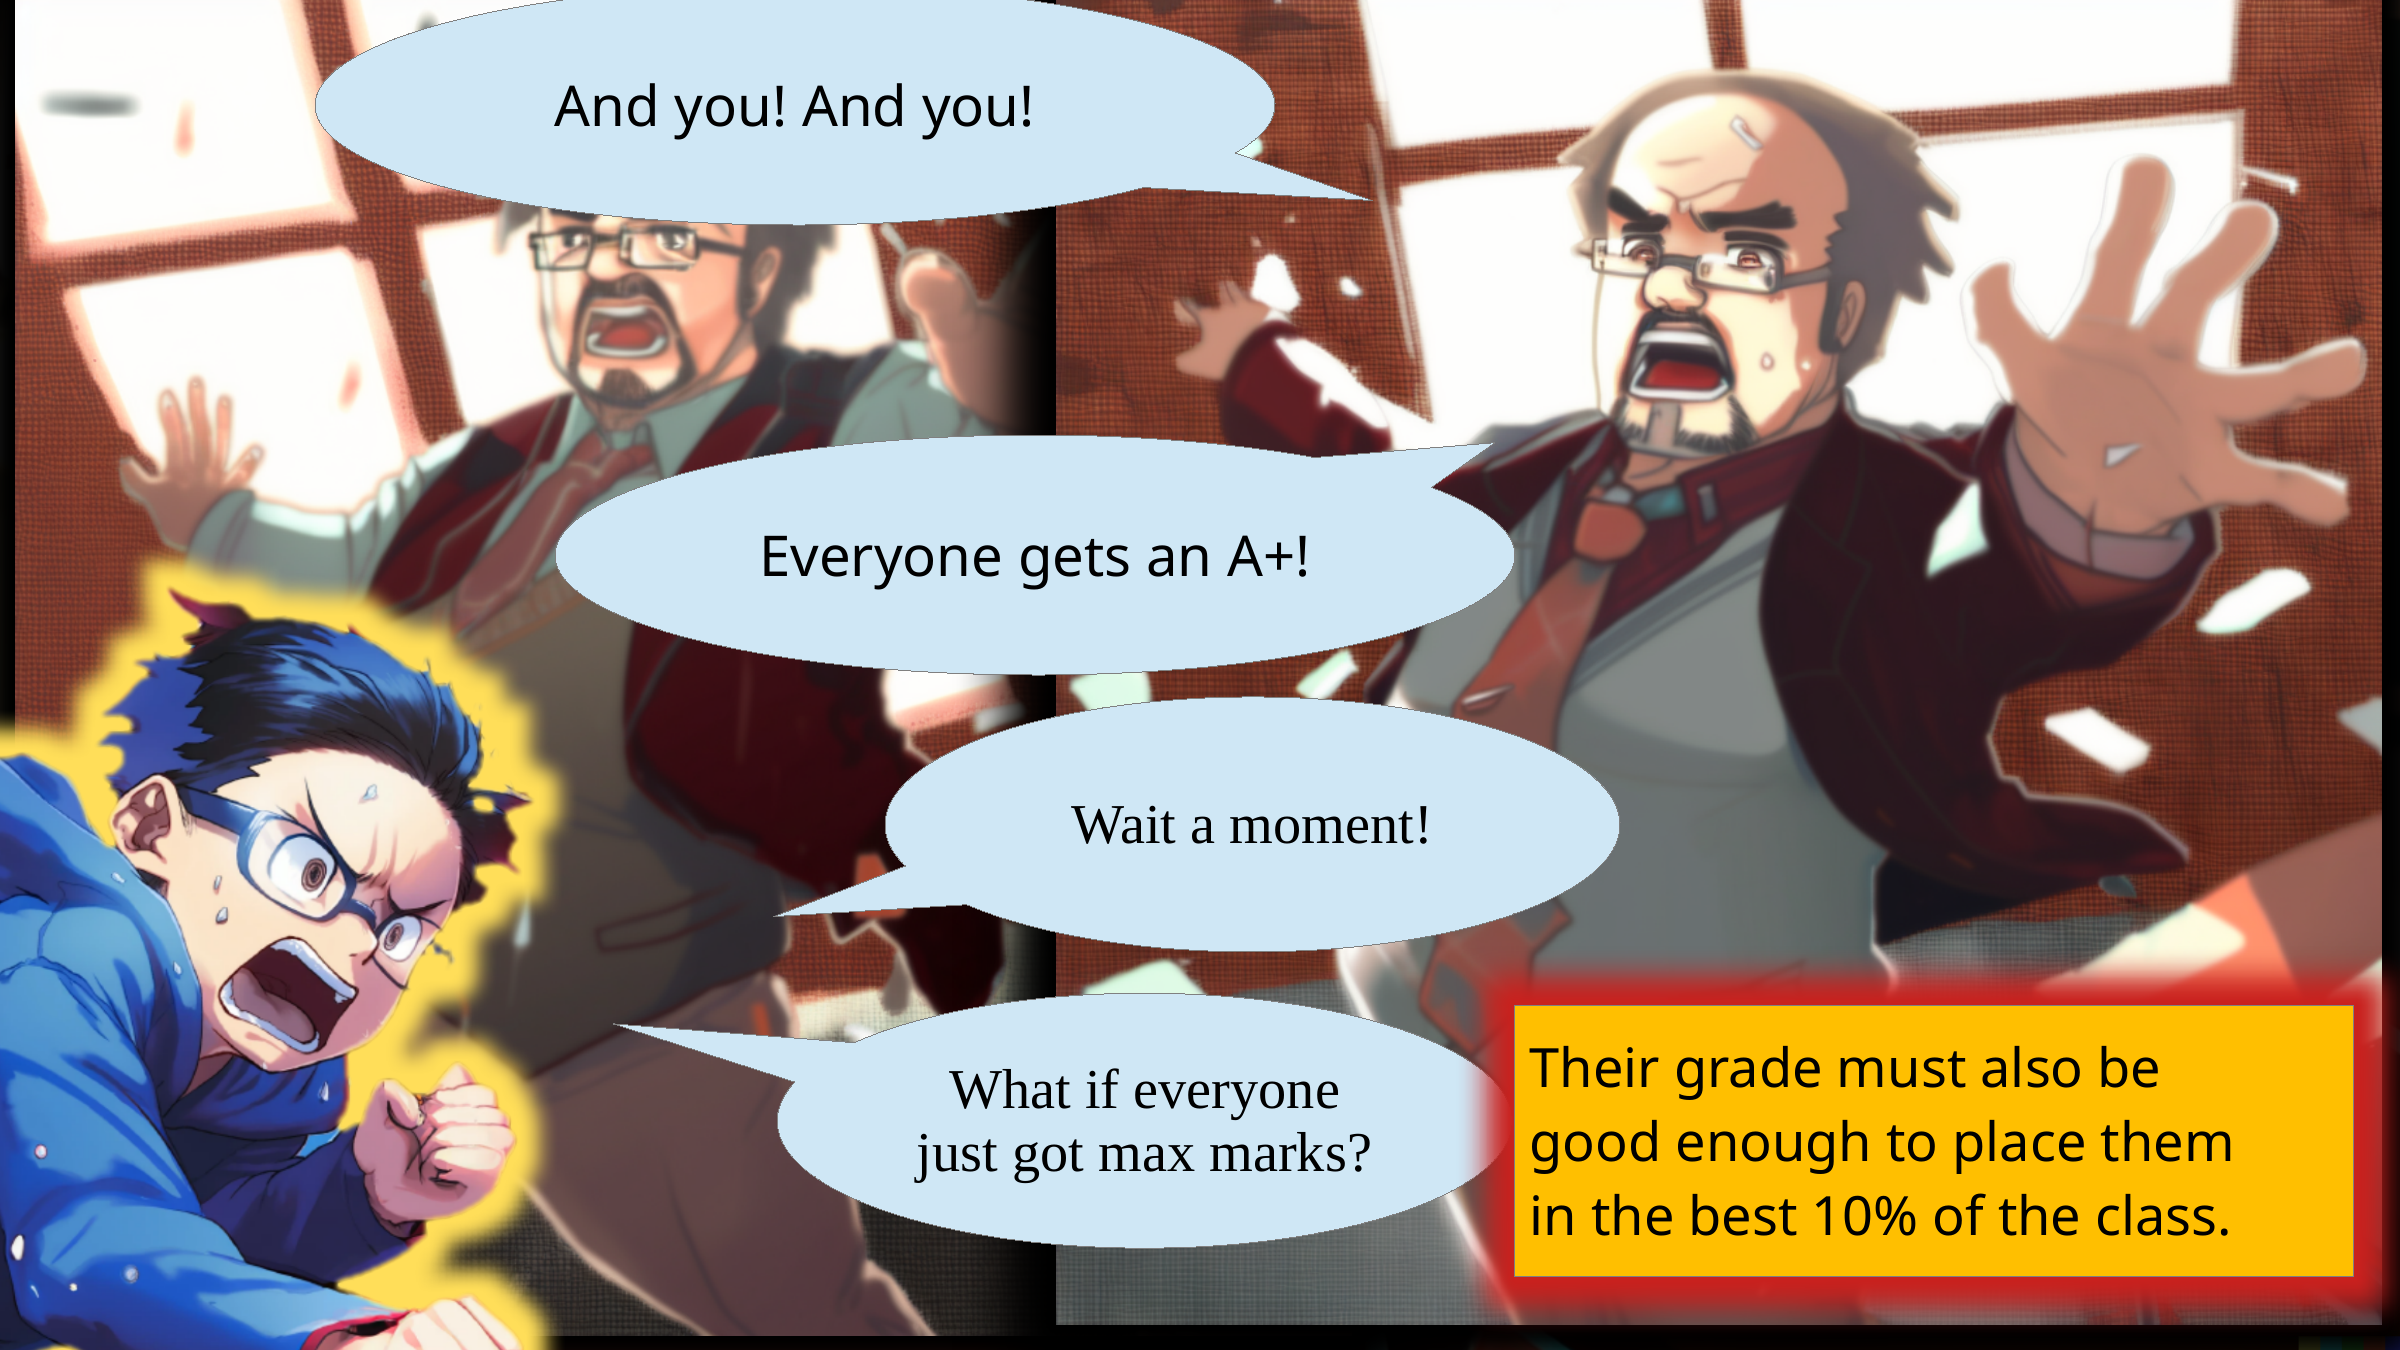

And you! And you!
Everyone gets an A+!
..And you get an A+ too!
 And you!
Wait a moment!
What if everyone
just got max marks?
Their grade must also be
good enough to place them
in the best 10% of the class.